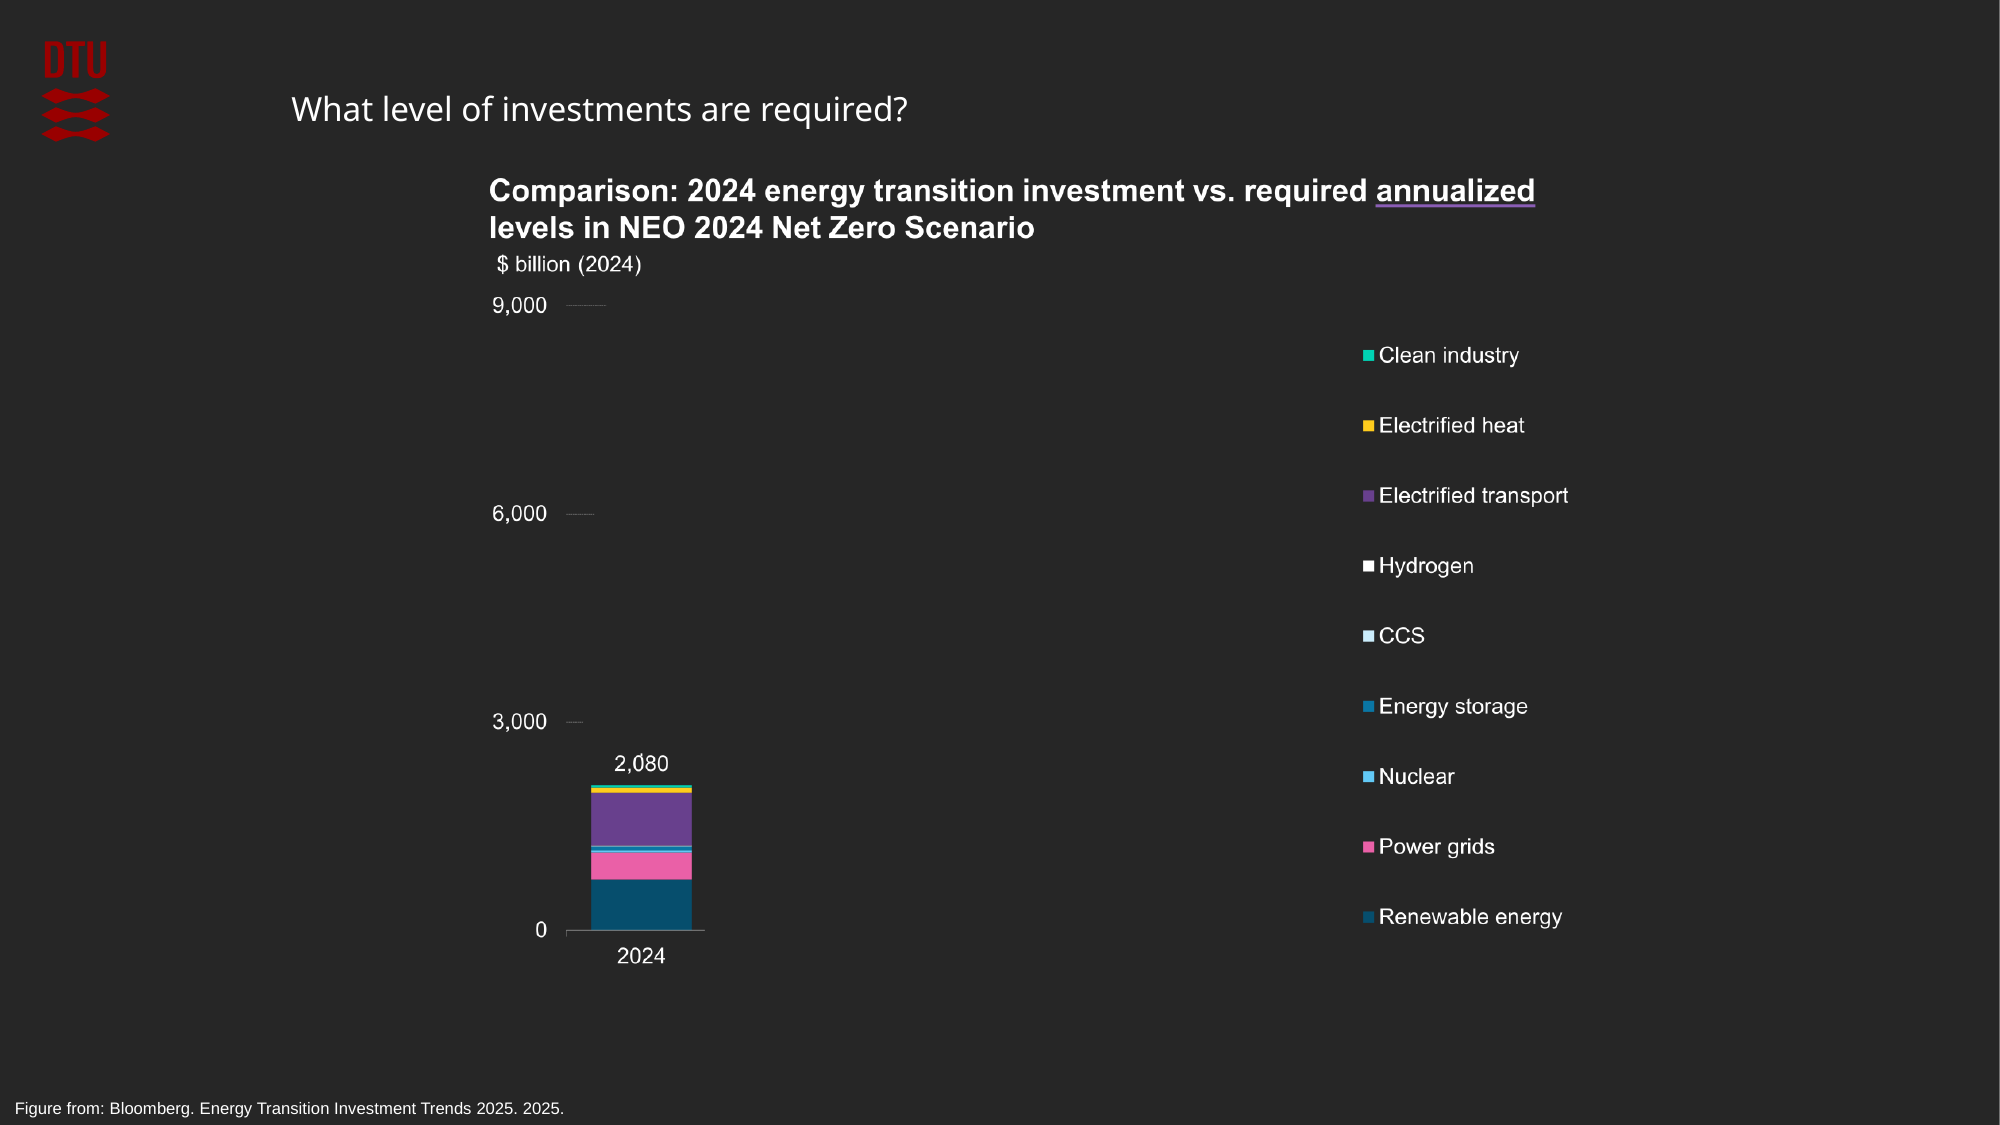

# What level of investments are required?
Figure from: Bloomberg. Energy Transition Investment Trends 2025. 2025.